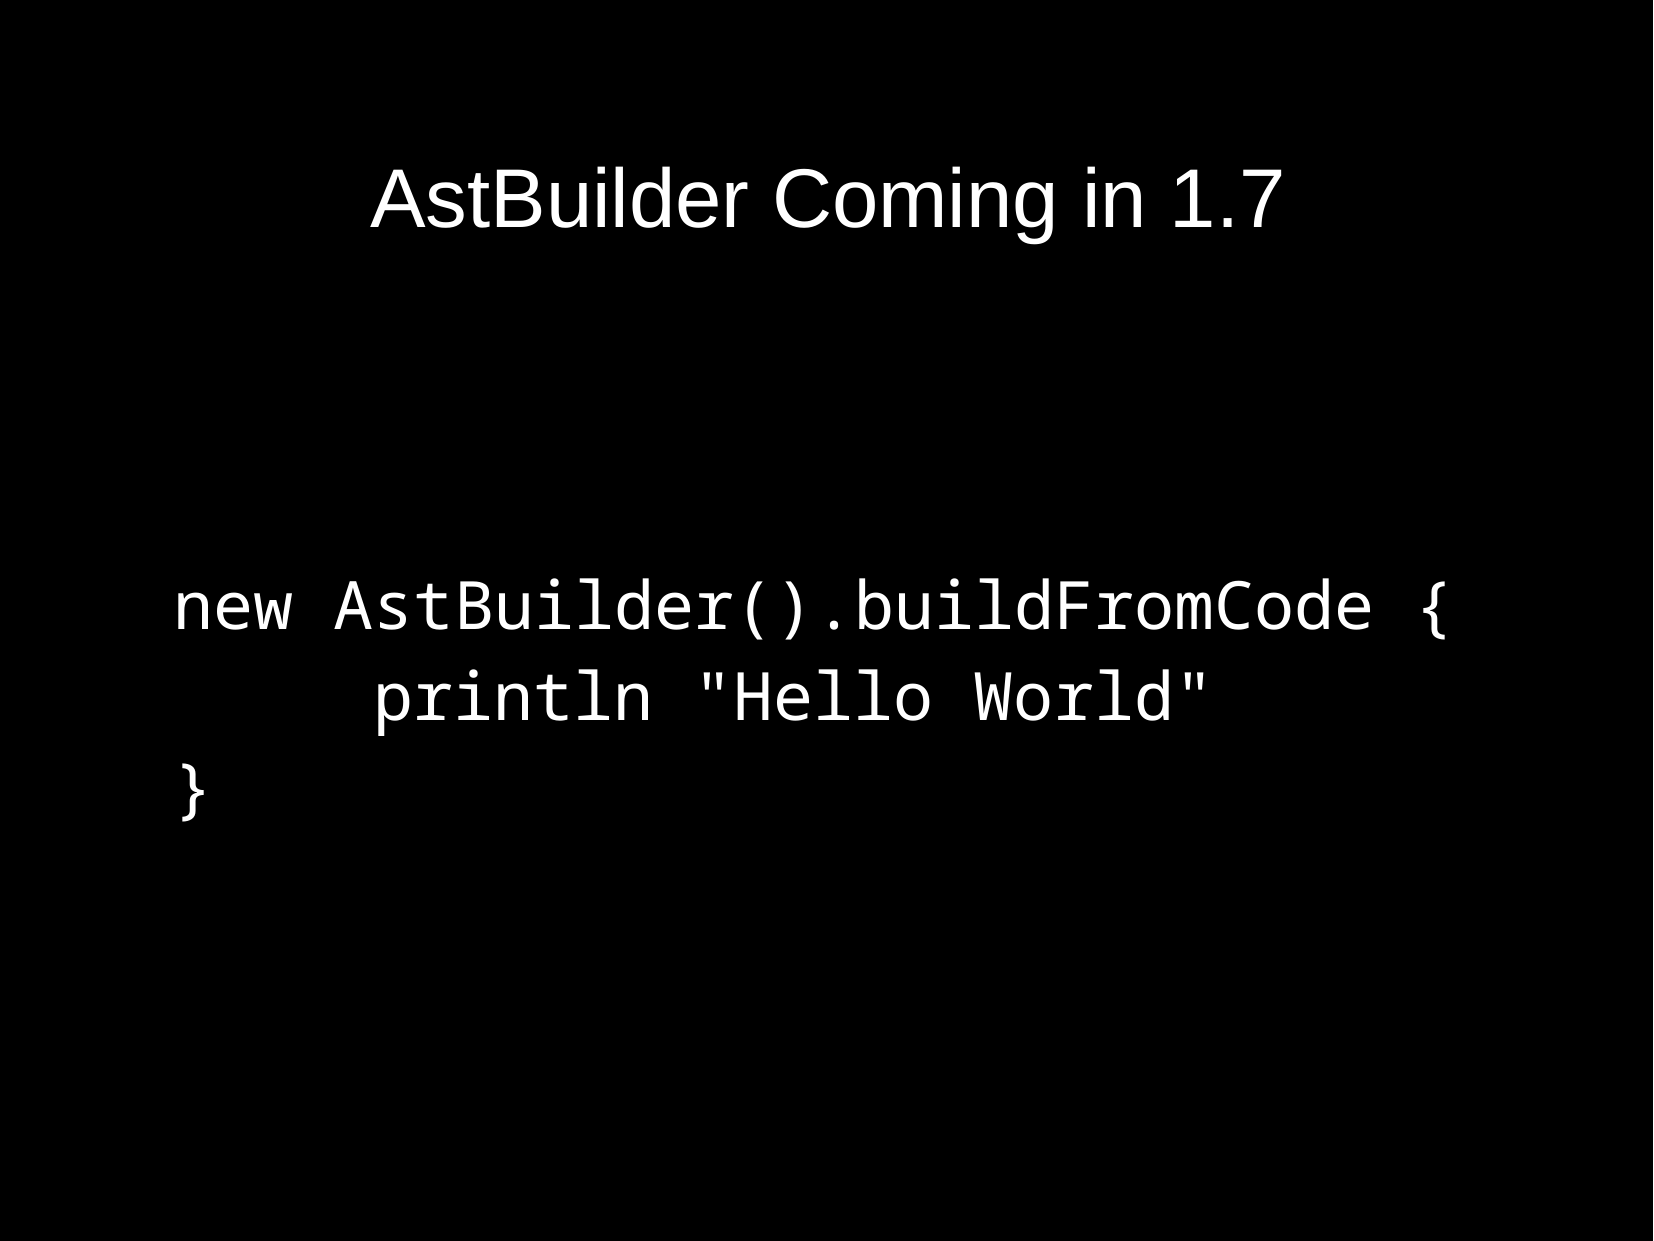

AstBuilder Coming in 1.7
new AstBuilder().buildFromCode {
 println "Hello World"
}